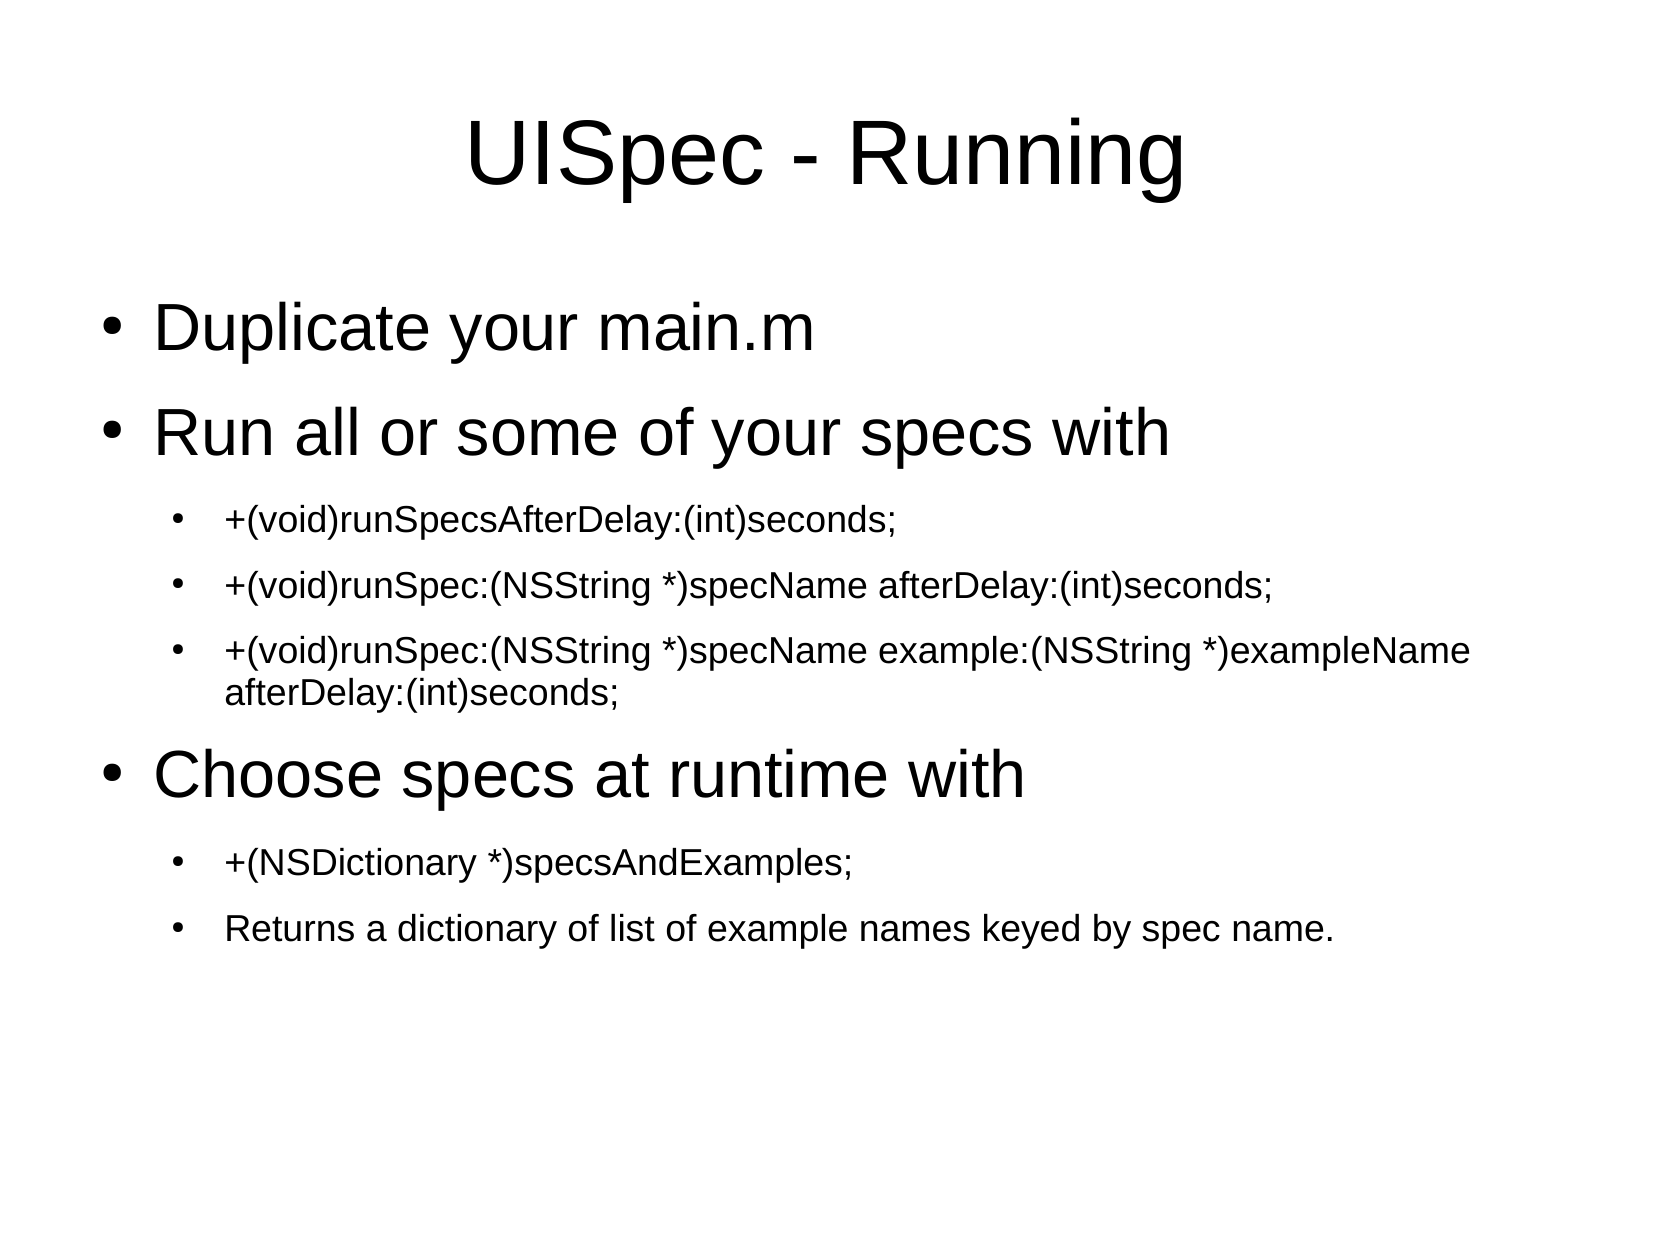

# UISpec - Running
Duplicate your main.m
Run all or some of your specs with
+(void)runSpecsAfterDelay:(int)seconds;
+(void)runSpec:(NSString *)specName afterDelay:(int)seconds;
+(void)runSpec:(NSString *)specName example:(NSString *)exampleName afterDelay:(int)seconds;
Choose specs at runtime with
+(NSDictionary *)specsAndExamples;
Returns a dictionary of list of example names keyed by spec name.